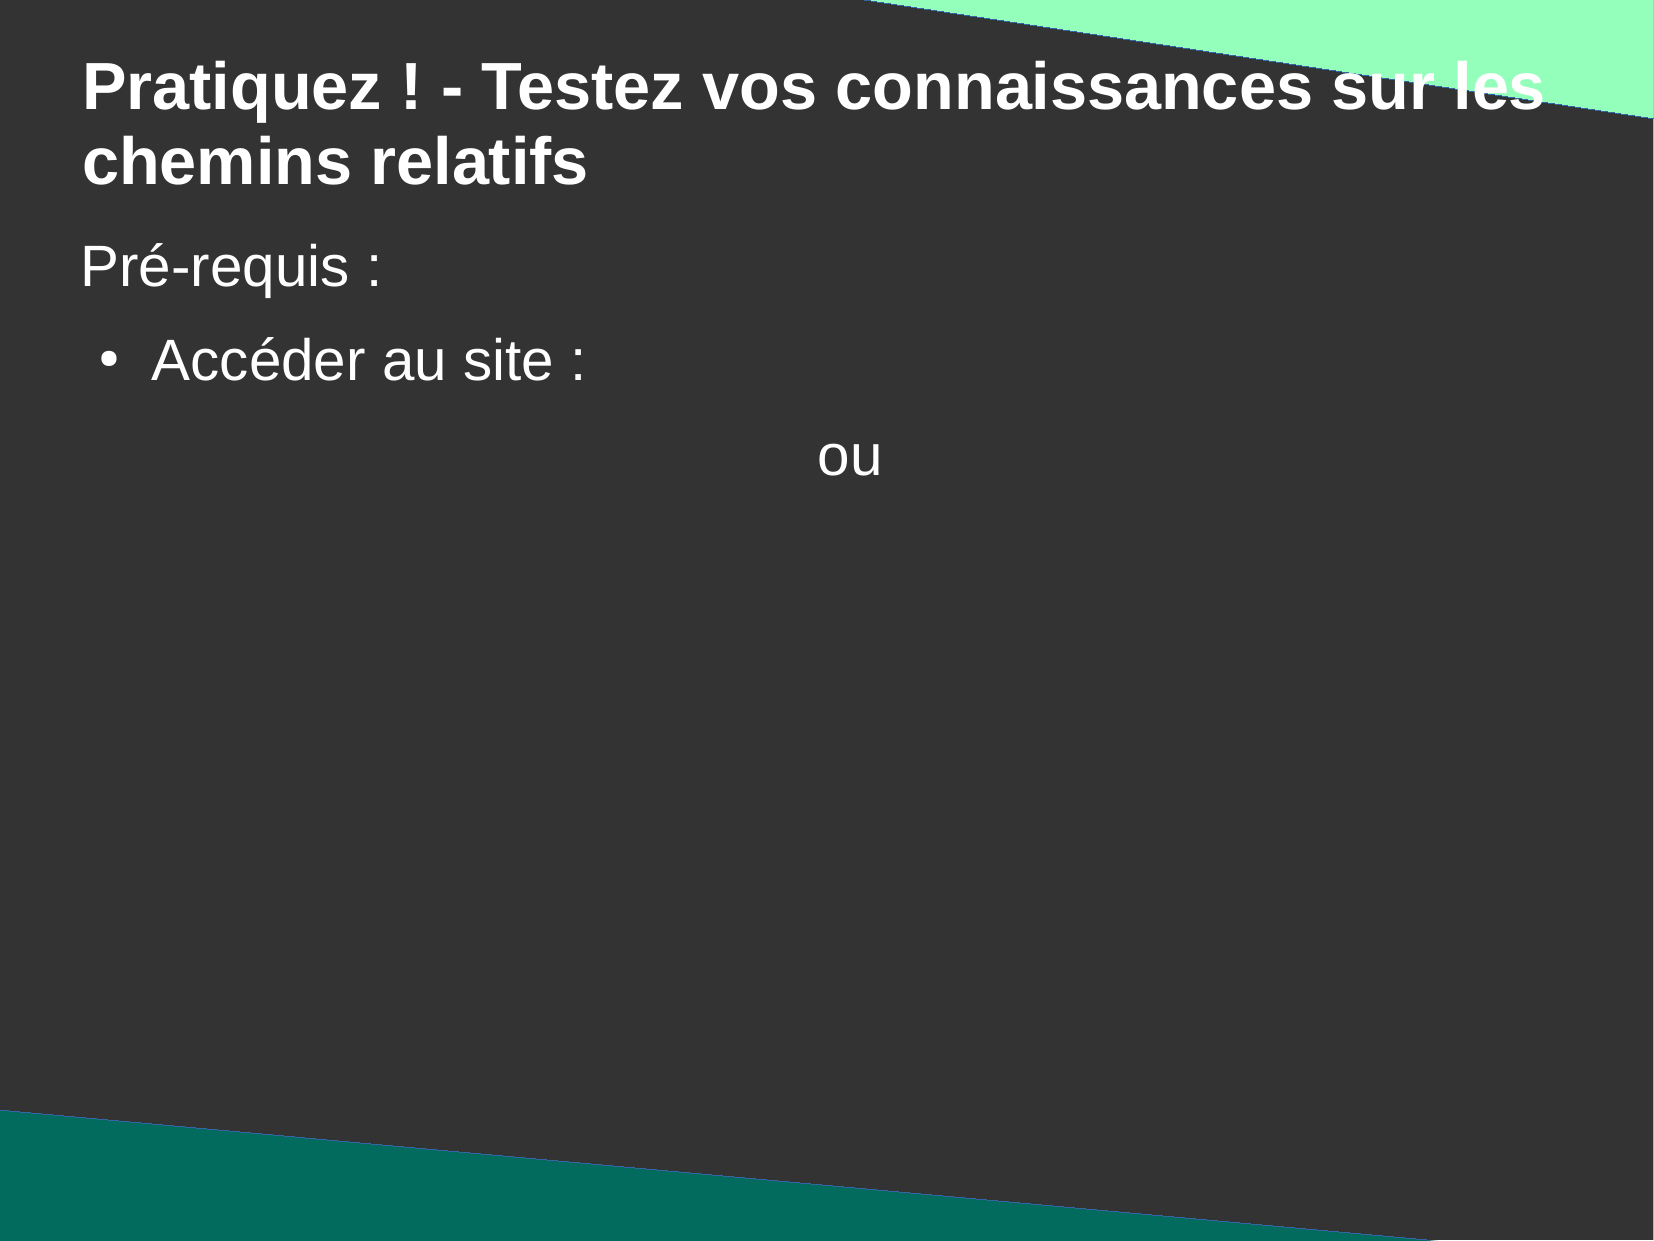

# Pratiquez ! - Testez vos connaissances sur les chemins relatifs
Pré-requis :
Accéder au site :
ou